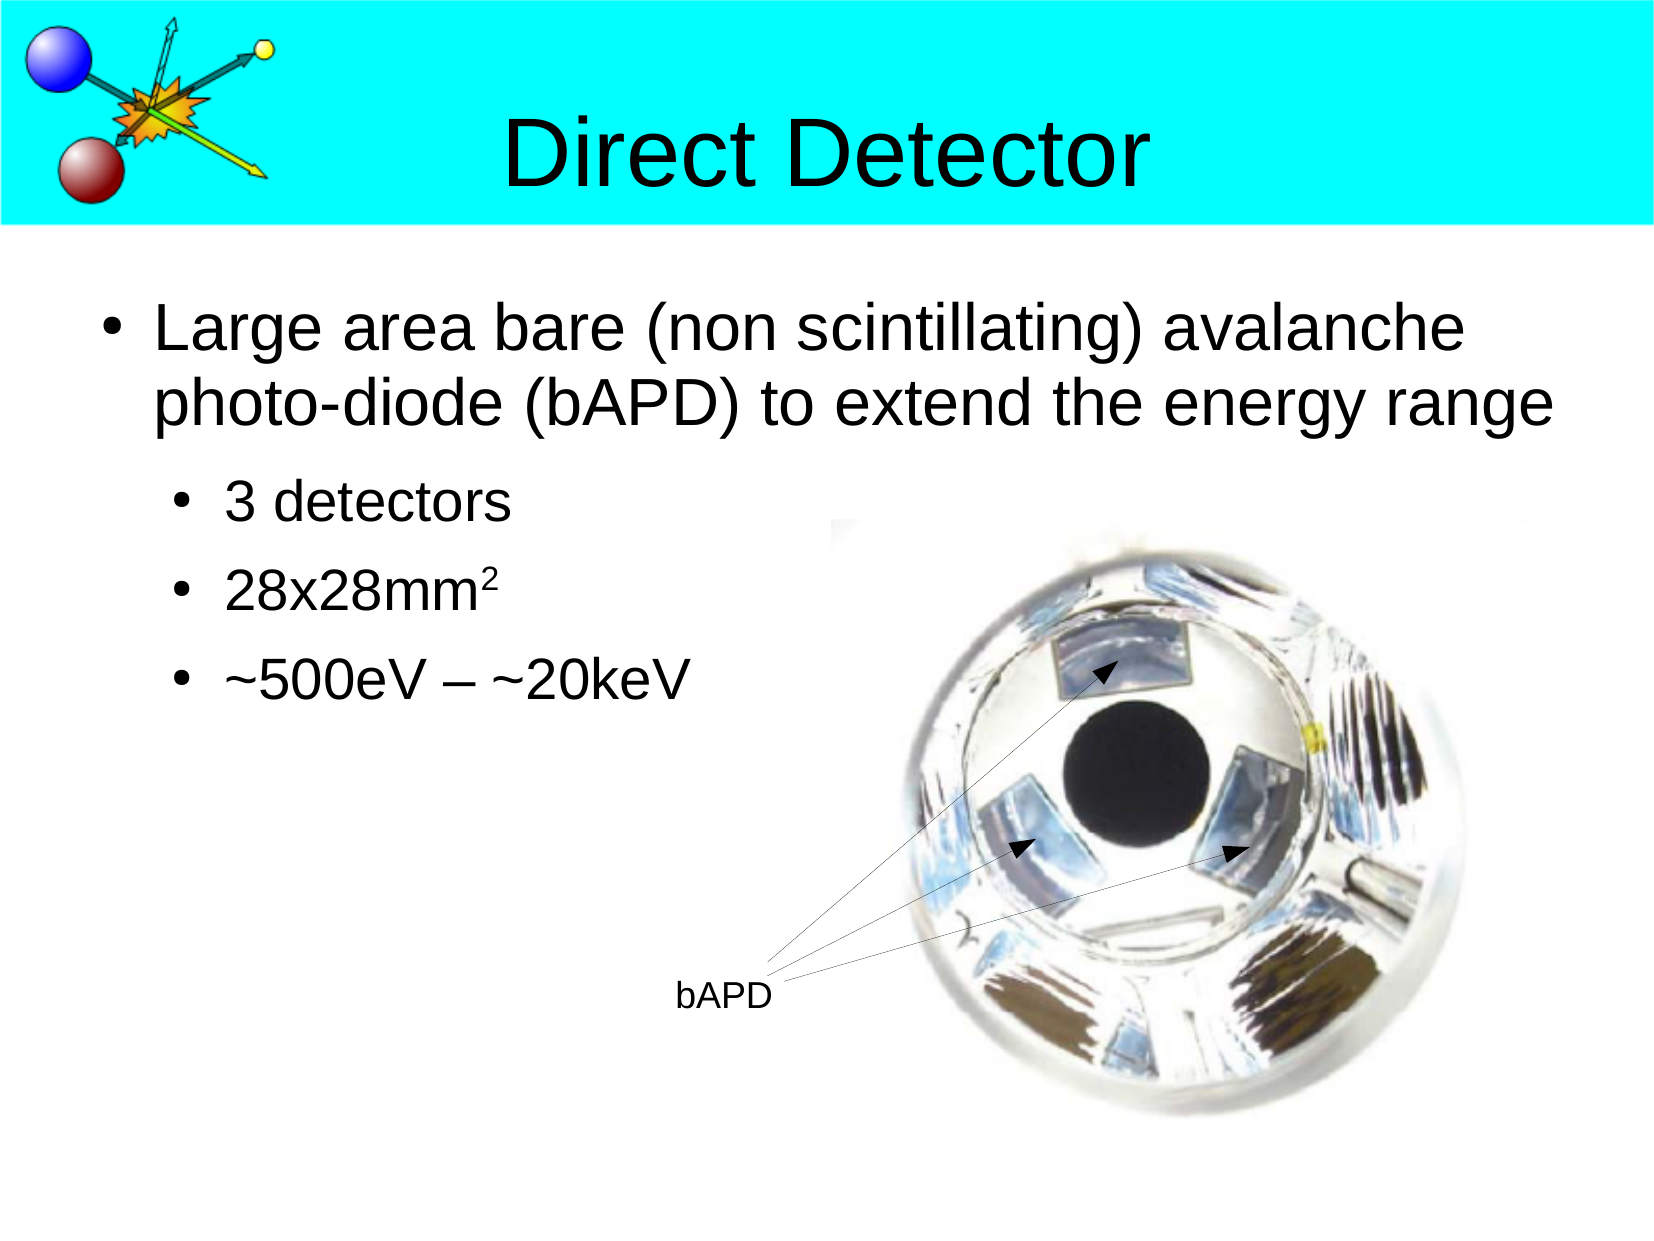

# Direct Detector
Large area bare (non scintillating) avalanche photo-diode (bAPD) to extend the energy range
3 detectors
28x28mm2
~500eV – ~20keV
bAPD